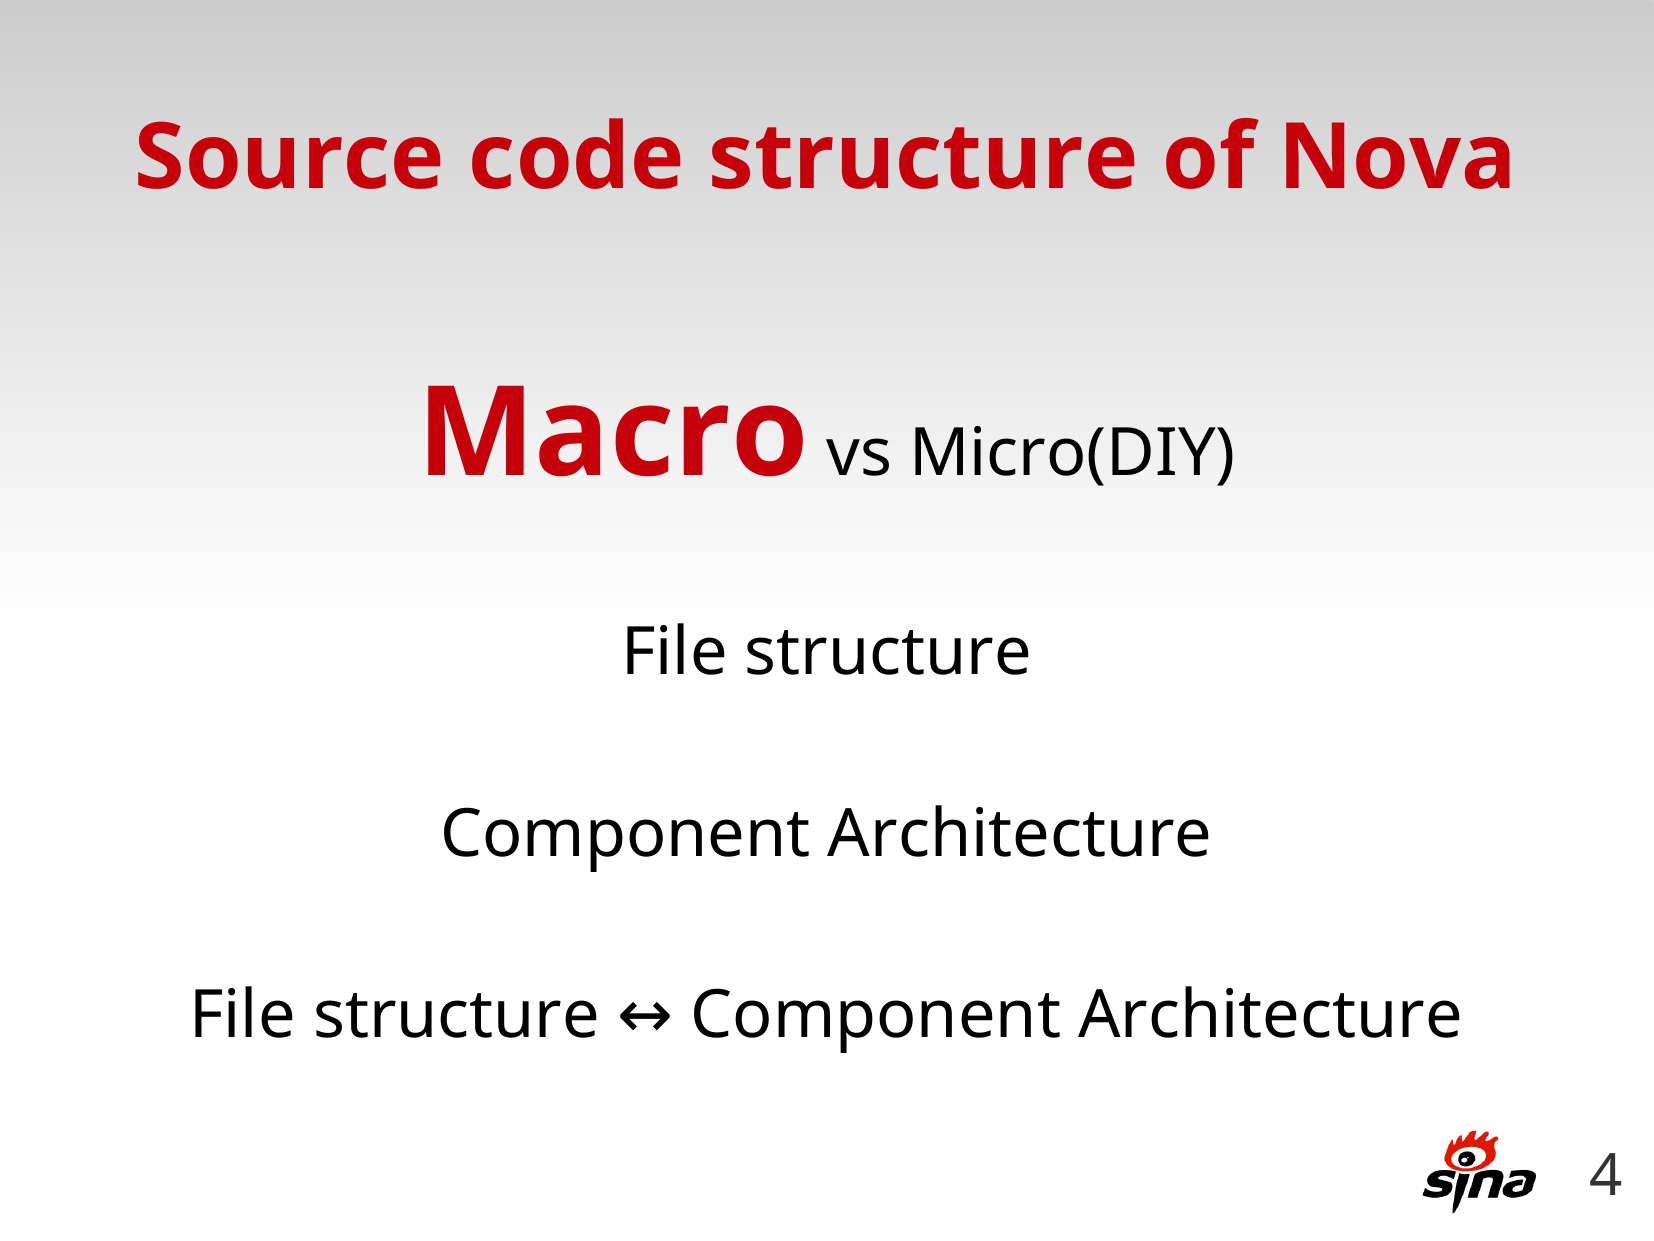

# Source code structure of Nova
Macro vs Micro(DIY)
File structure
Component Architecture
File structure ↔ Component Architecture
4